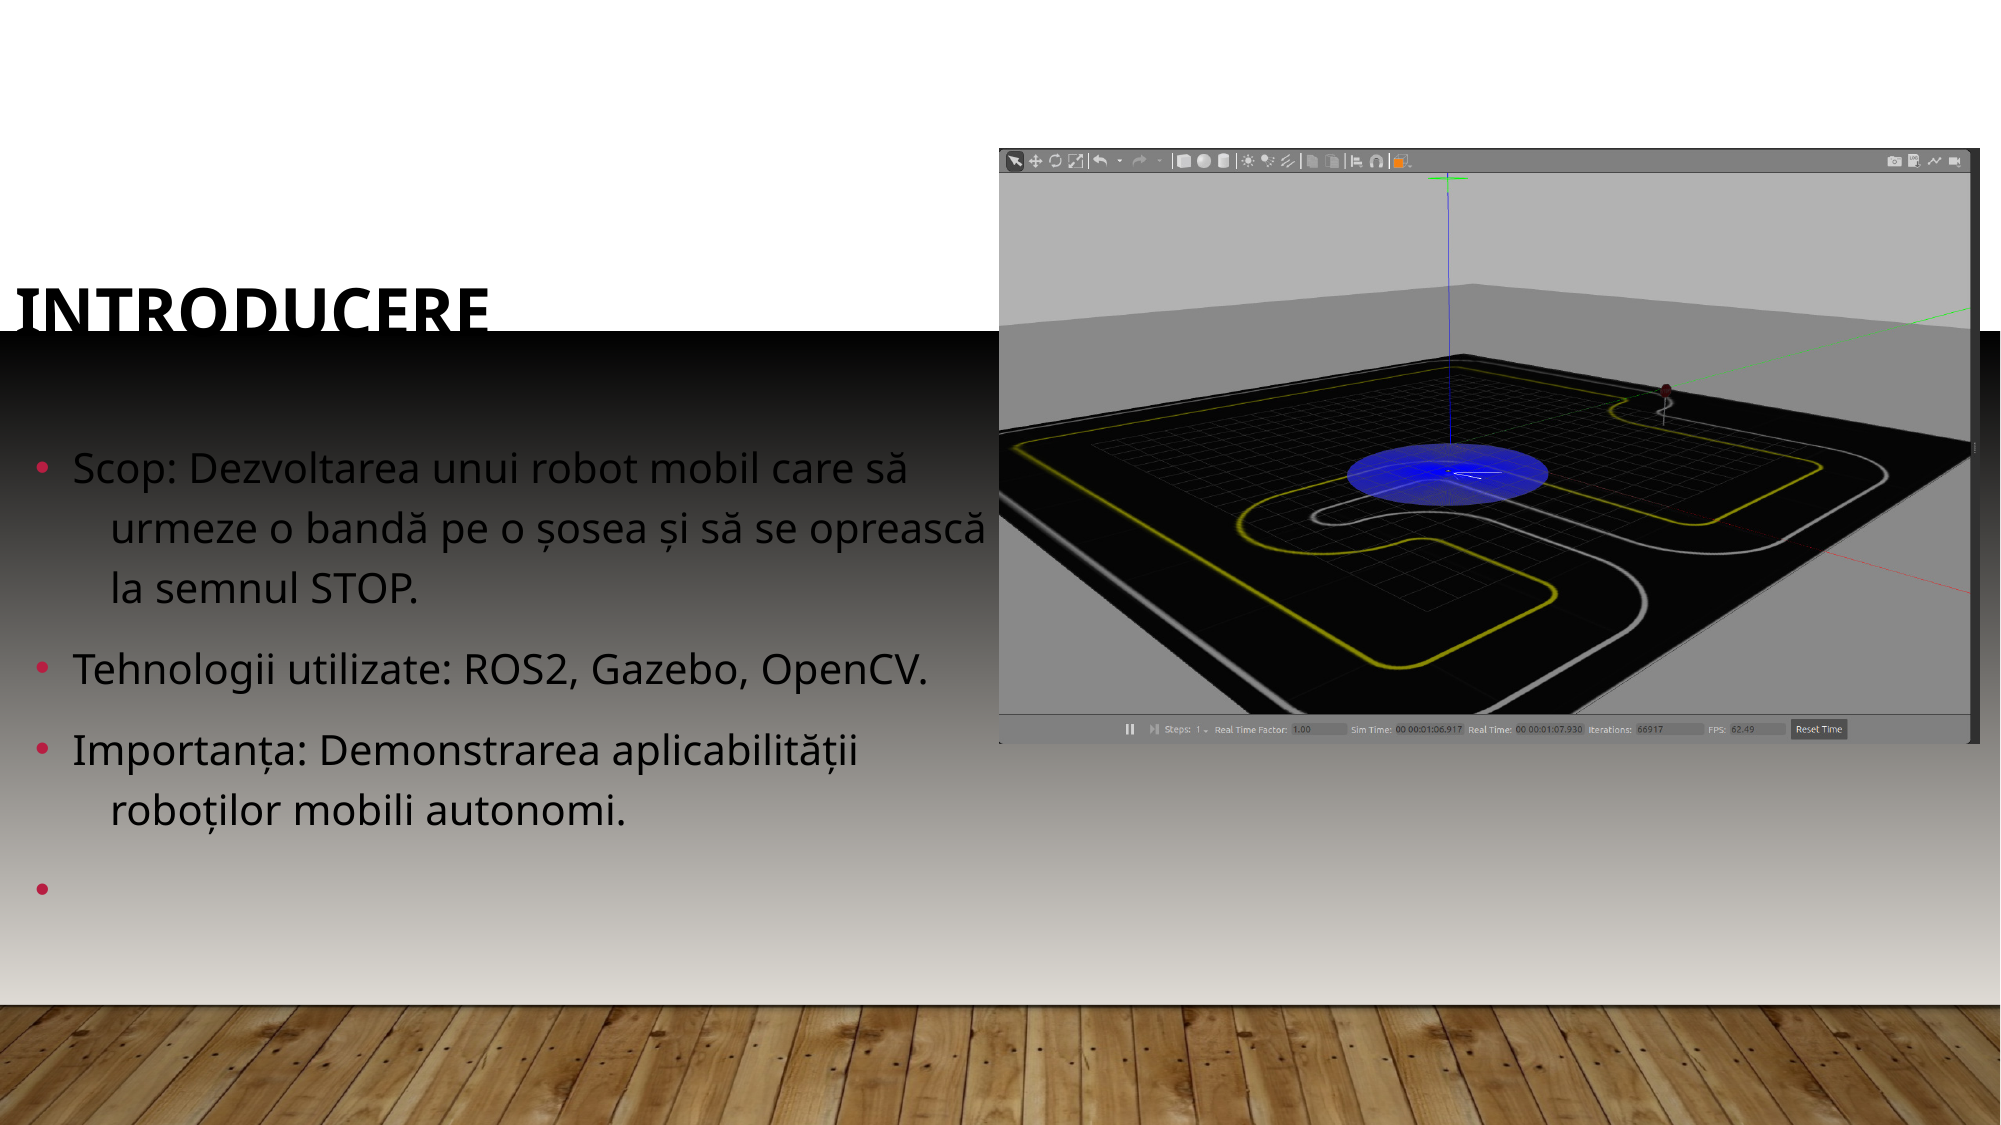

# Introducere
Scop: Dezvoltarea unui robot mobil care să urmeze o bandă pe o șosea și să se oprească la semnul STOP.
Tehnologii utilizate: ROS2, Gazebo, OpenCV.
Importanța: Demonstrarea aplicabilității roboților mobili autonomi.